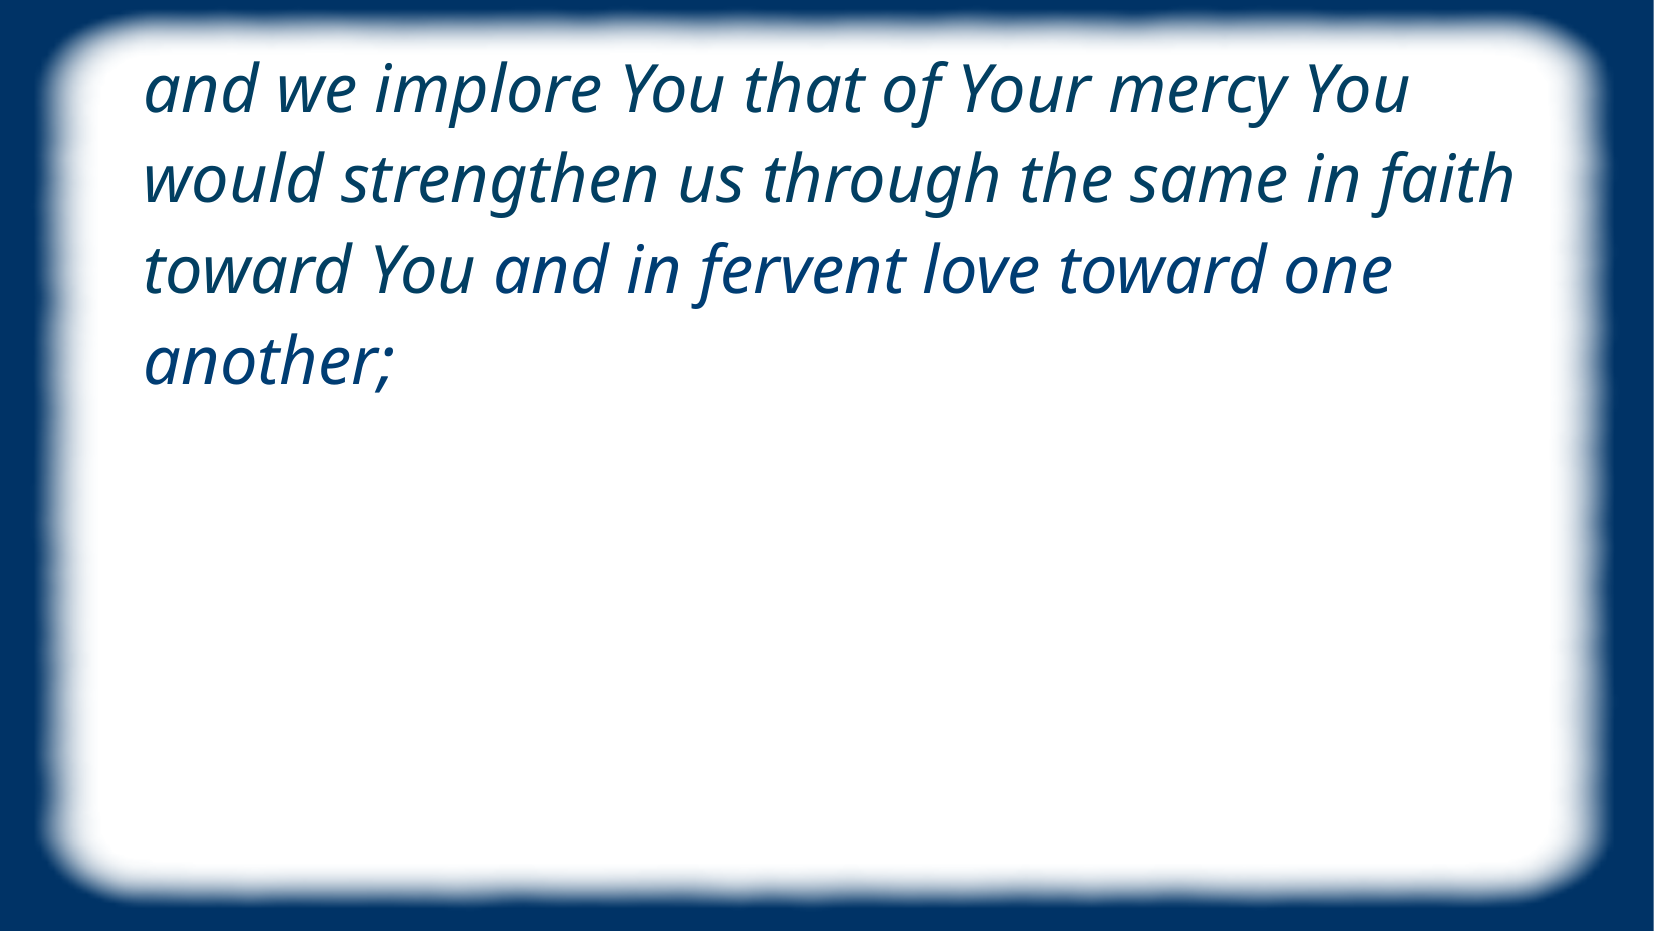

and we implore You that of Your mercy You
 would strengthen us through the same in faith
 toward You and in fervent love toward one
 another;